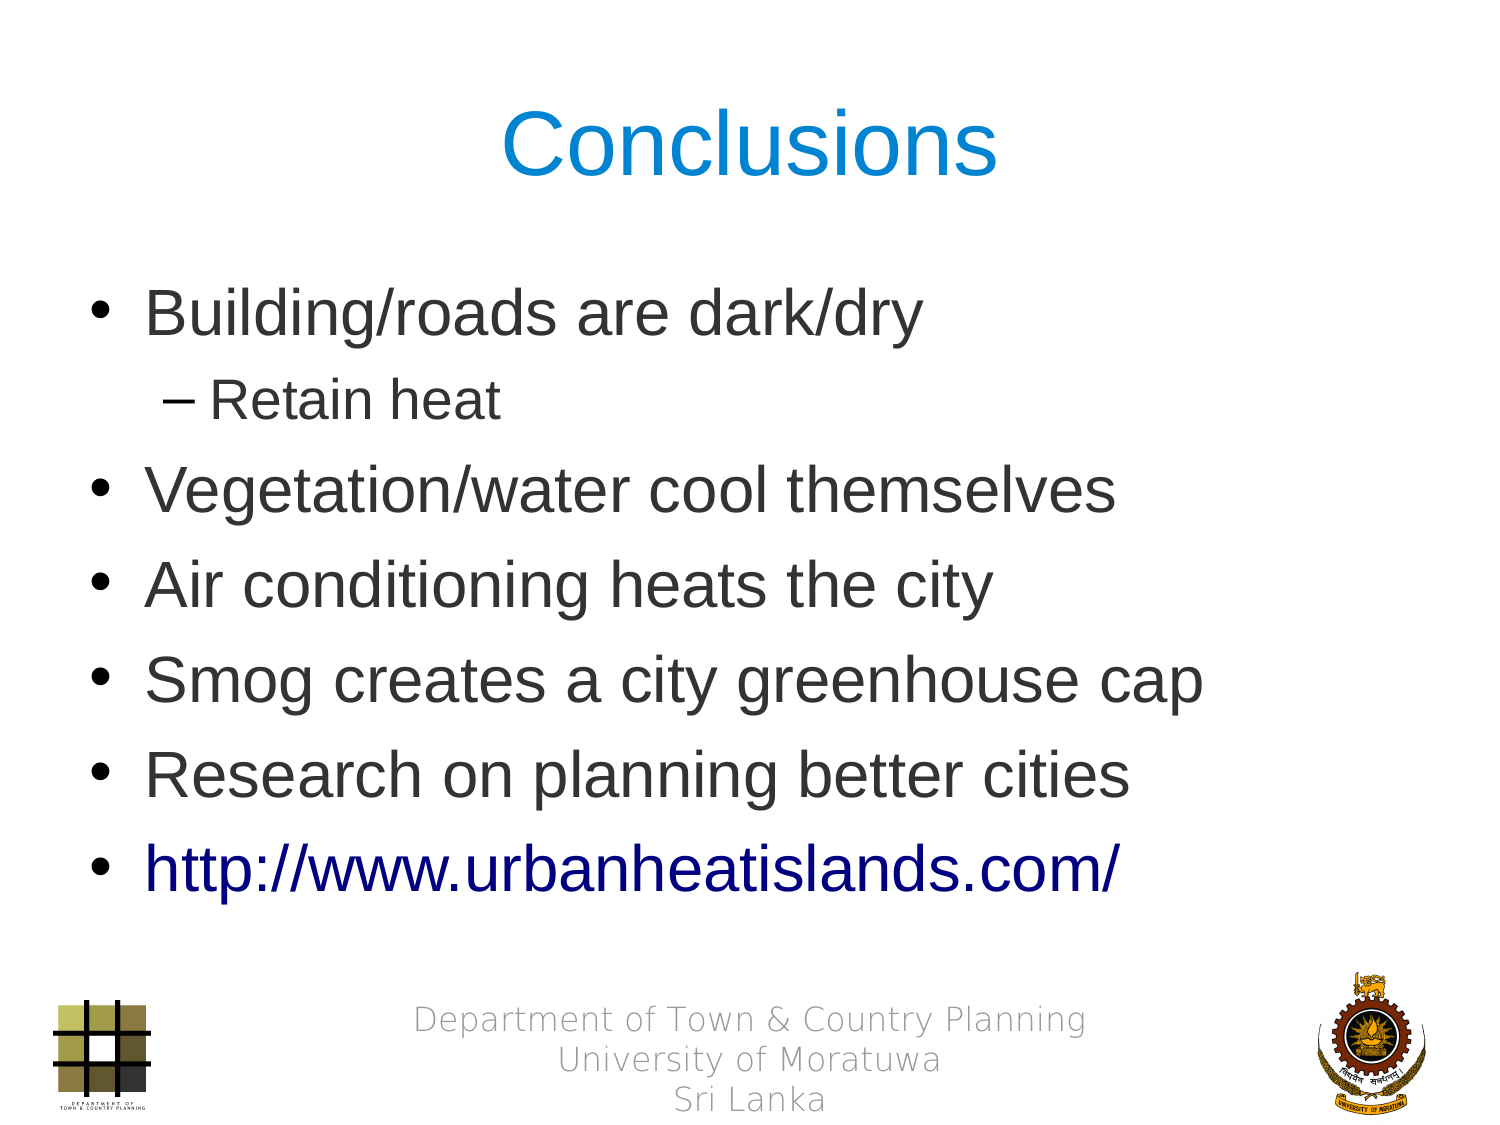

# Conclusions
Building/roads are dark/dry
Retain heat
Vegetation/water cool themselves
Air conditioning heats the city
Smog creates a city greenhouse cap
Research on planning better cities
http://www.urbanheatislands.com/